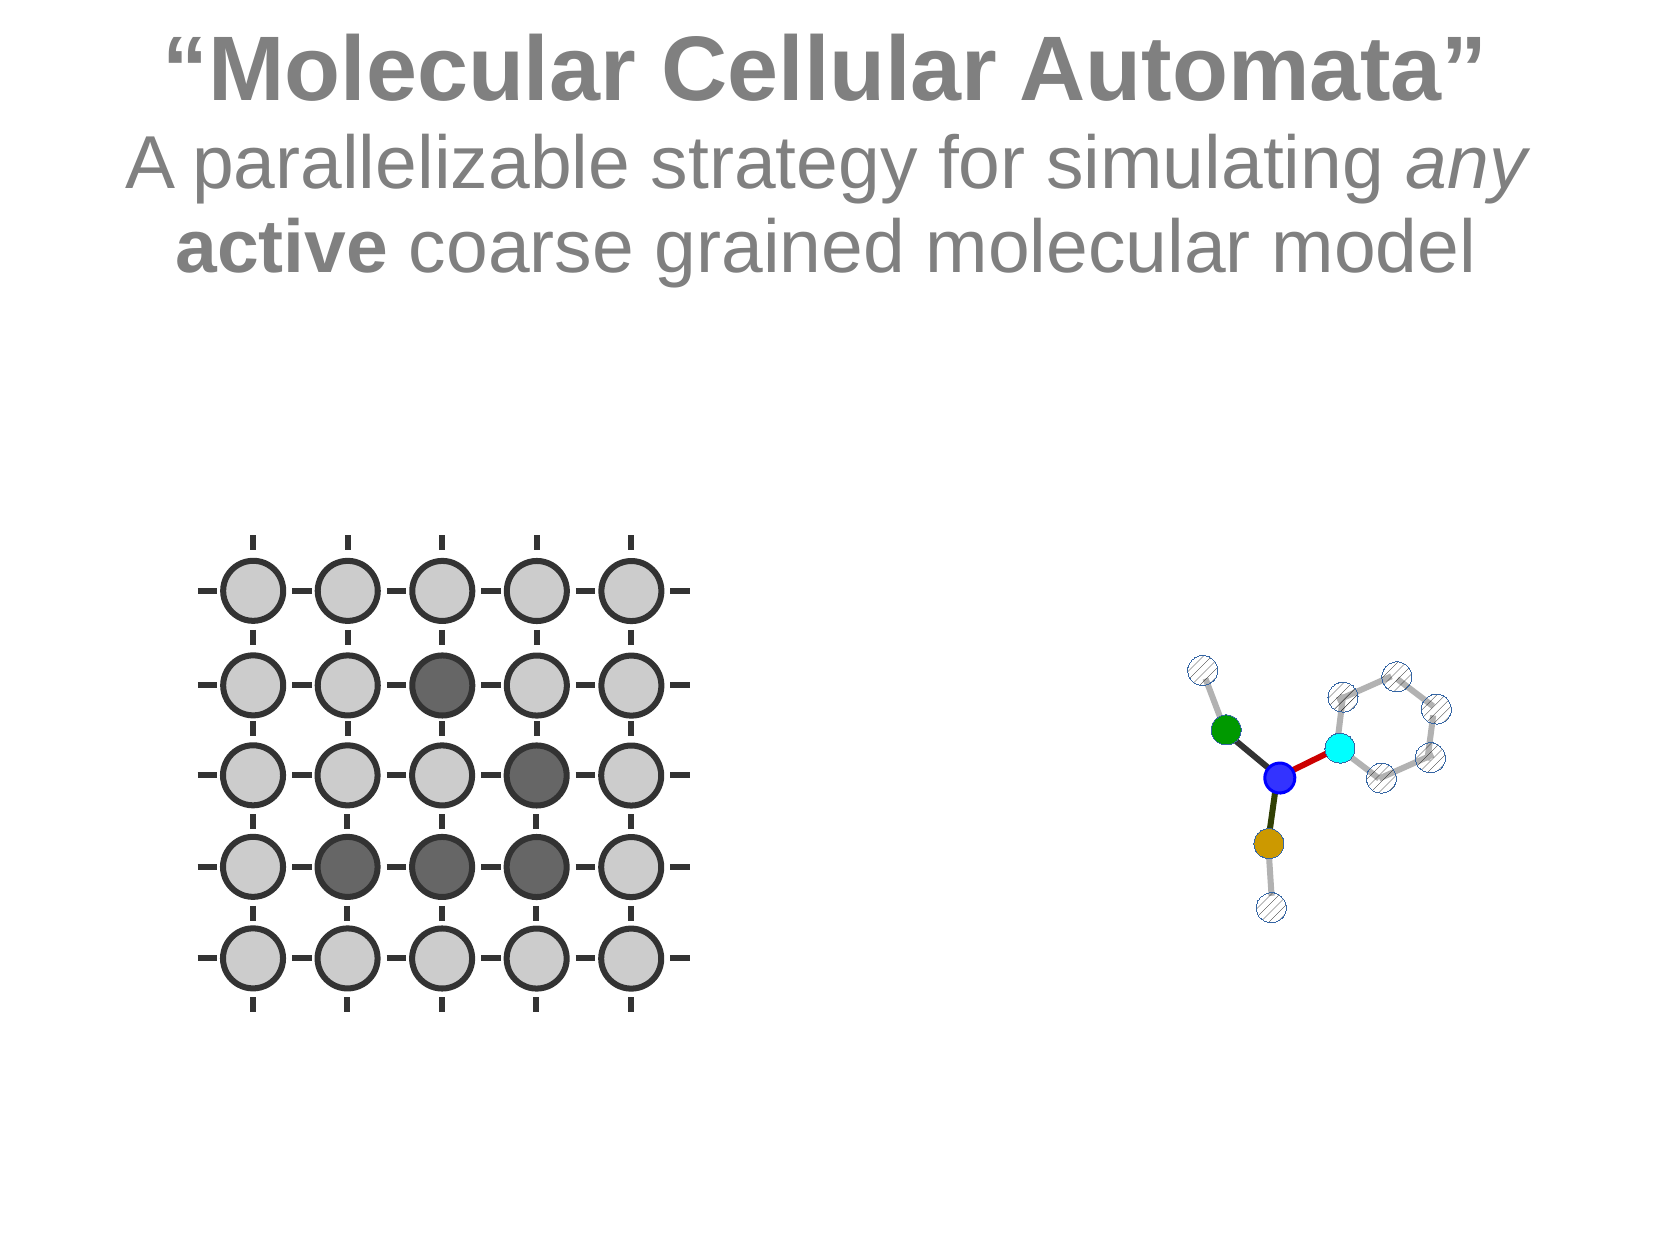

# “Molecular Cellular Automata” A parallelizable strategy for simulating any active coarse grained molecular model